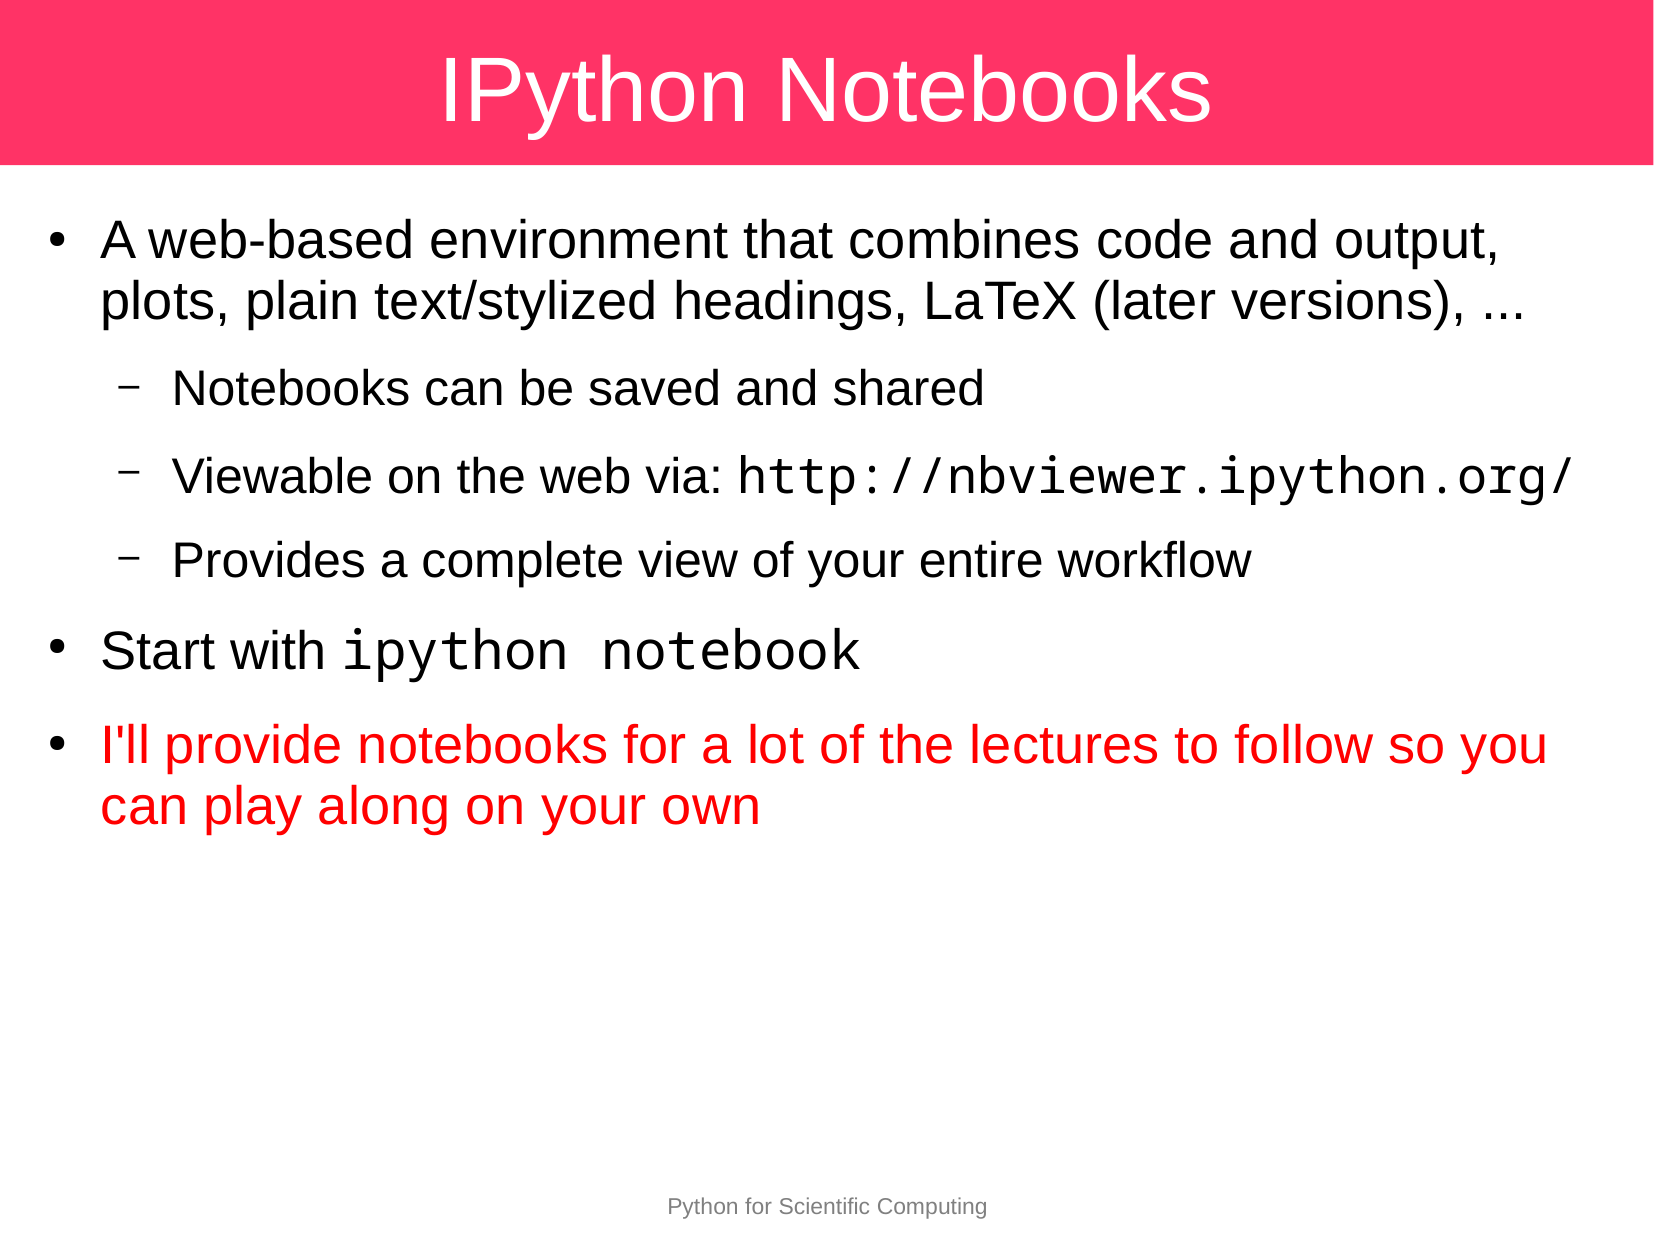

# IPython Notebooks
A web-based environment that combines code and output, plots, plain text/stylized headings, LaTeX (later versions), ...
Notebooks can be saved and shared
Viewable on the web via: http://nbviewer.ipython.org/
Provides a complete view of your entire workflow
Start with ipython notebook
I'll provide notebooks for a lot of the lectures to follow so you can play along on your own